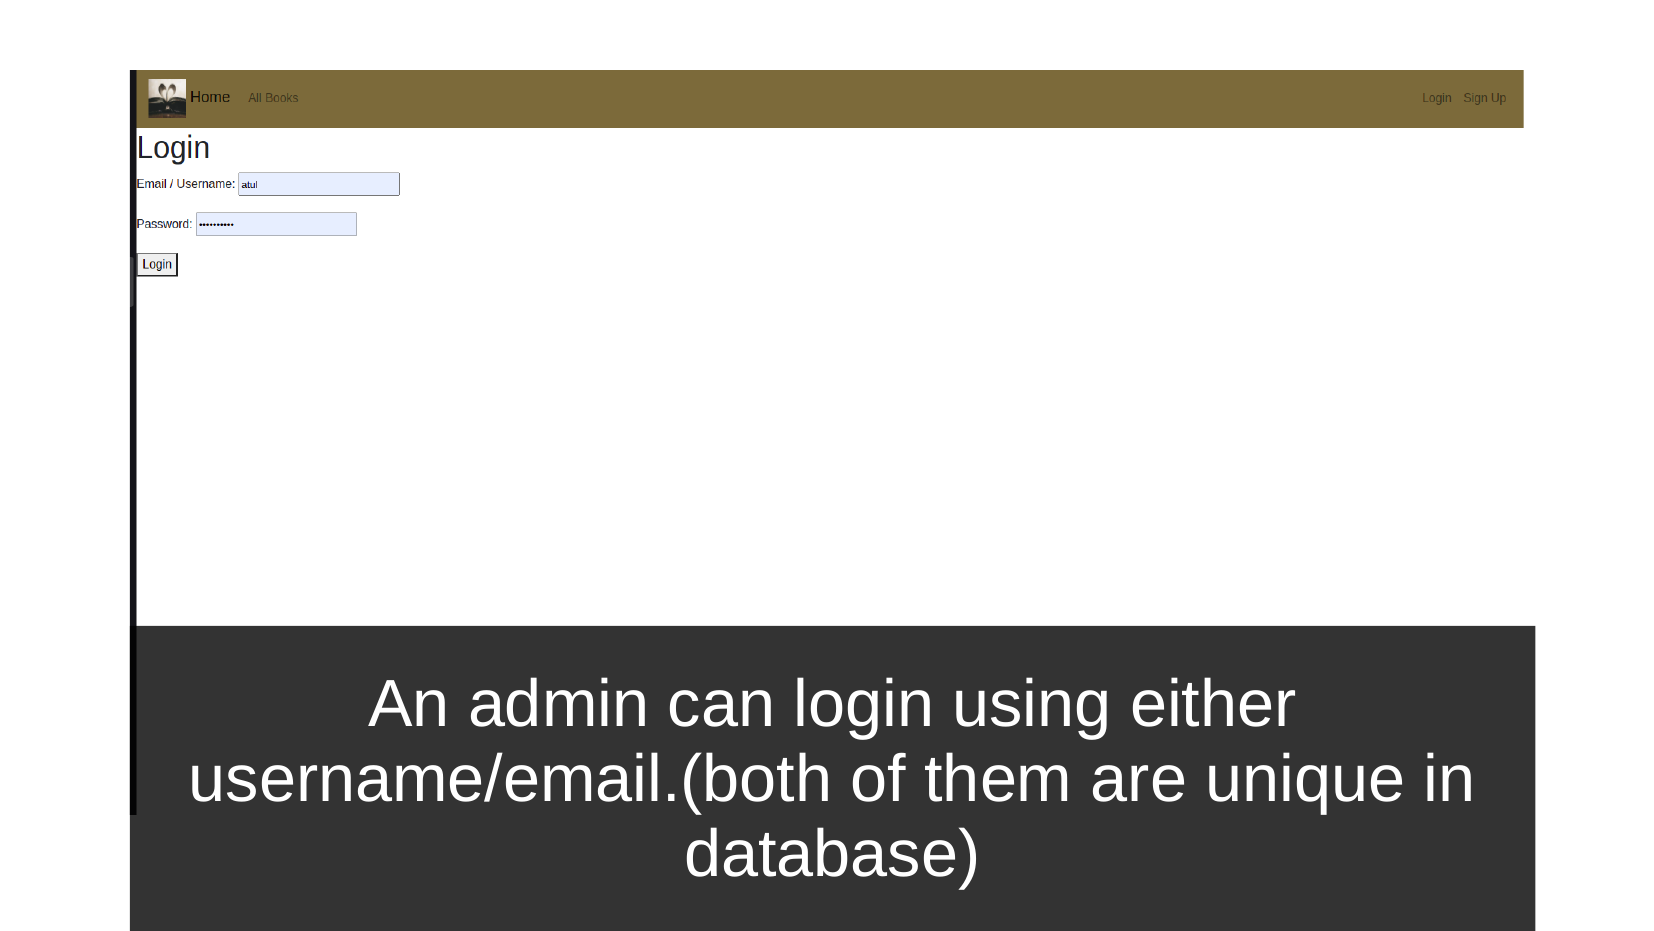

# An admin can login using either username/email.(both of them are unique in database)